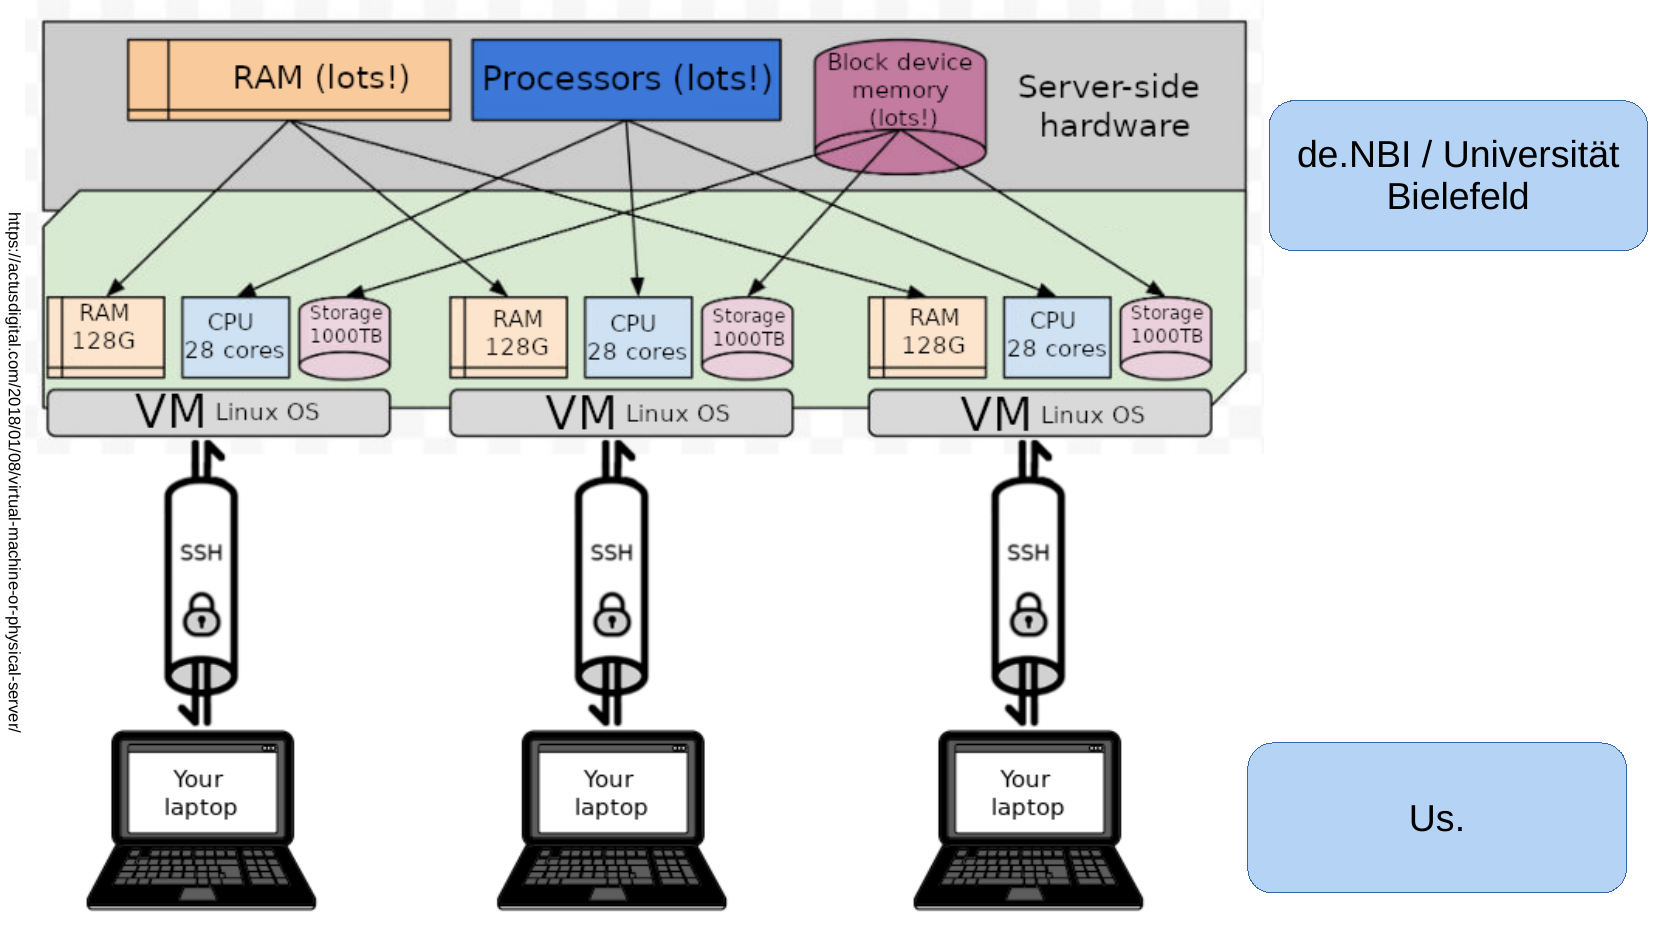

https://de.wikipedia.org/wiki/Universit%C3%A4t_Bielefeld#/media/Datei:Universit%C3%A4t_Bielefeld_Luftaufnahme_Juni_2022.jpg
de.NBI / Universität Bielefeld
https://actusdigital.com/2018/01/08/virtual-machine-or-physical-server/
Us.